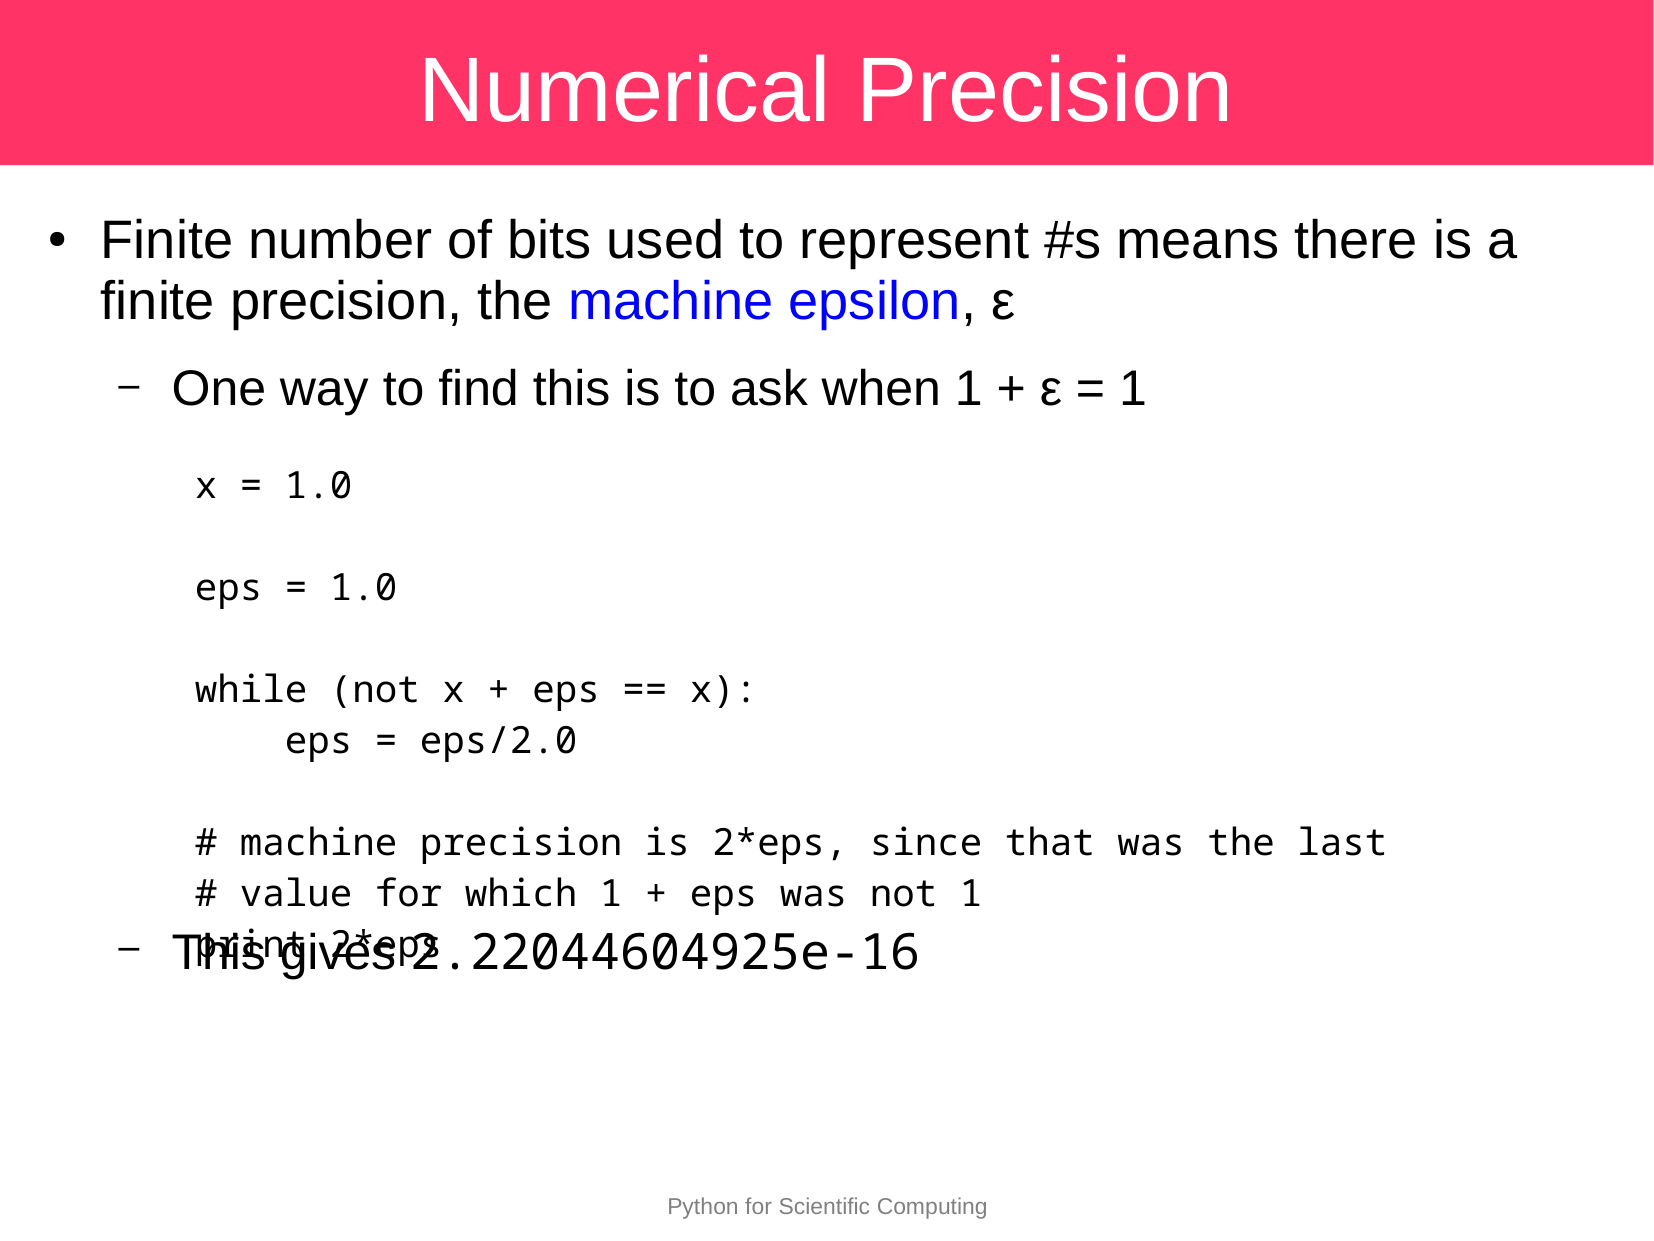

# Numerical Precision
Finite number of bits used to represent #s means there is a finite precision, the machine epsilon, ε
One way to find this is to ask when 1 + ε = 1
This gives 2.22044604925e-16
x = 1.0
eps = 1.0
while (not x + eps == x):
 eps = eps/2.0
# machine precision is 2*eps, since that was the last
# value for which 1 + eps was not 1
print 2*eps